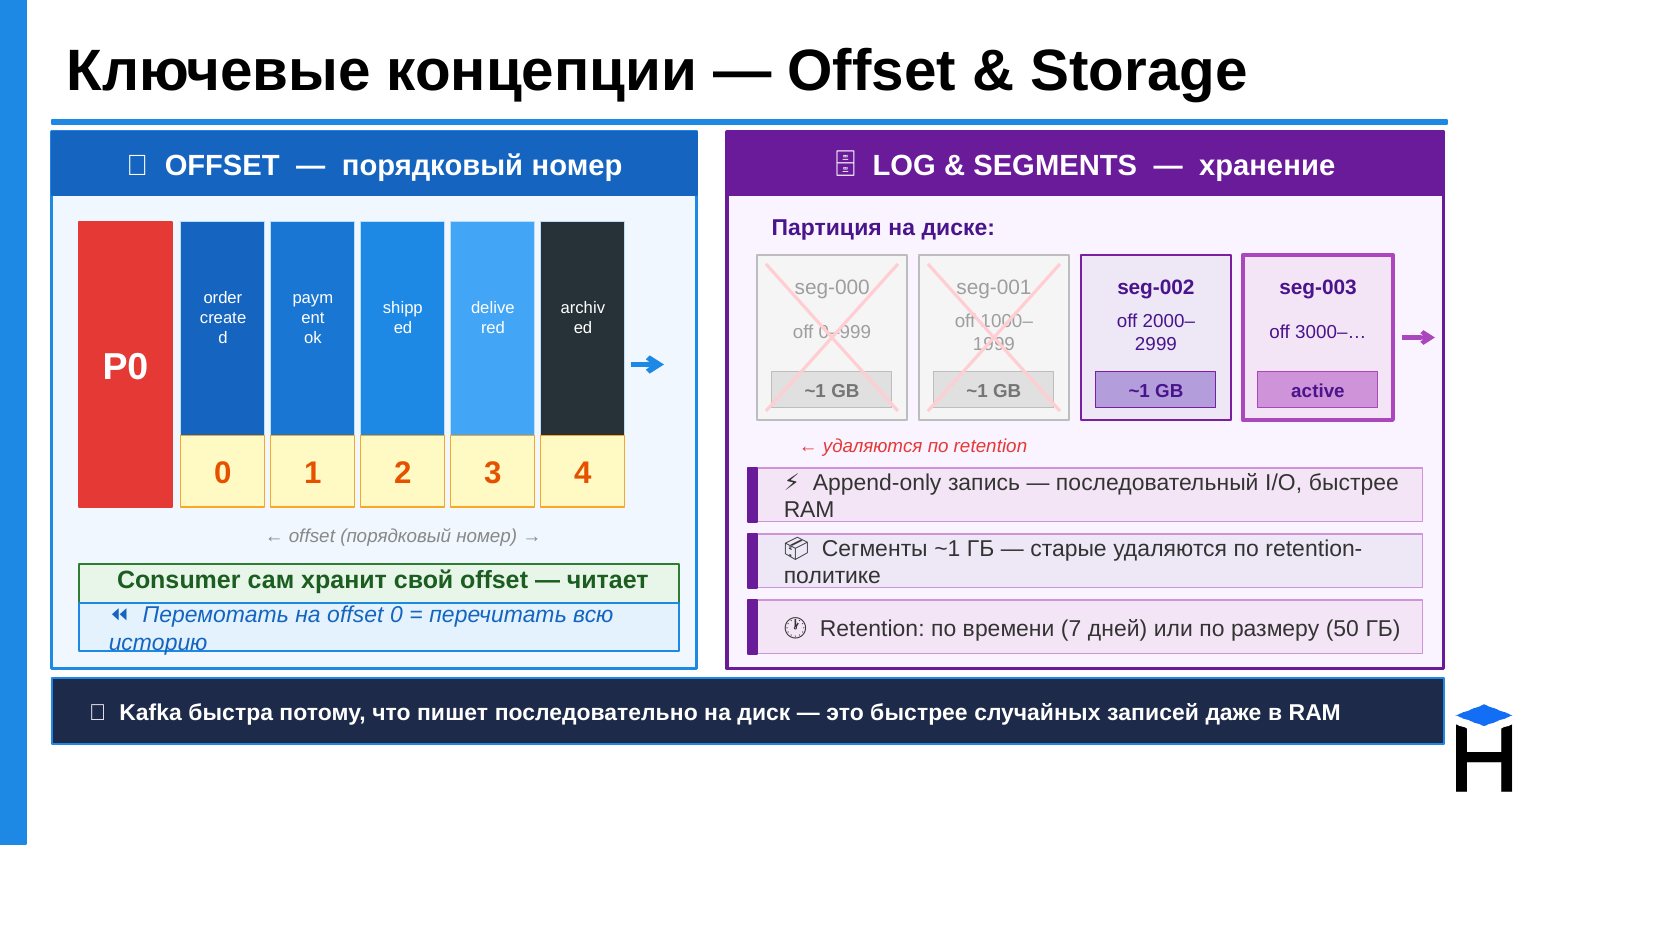

Ключевые концепции — Offset & Storage
📍 OFFSET — порядковый номер
🗄️ LOG & SEGMENTS — хранение
Партиция на диске:
P0
order
created
payment
ok
shipped
delivered
archived
seg-000
seg-001
seg-002
seg-003
off 0–999
off 1000–1999
off 2000–2999
off 3000–…
~1 GB
~1 GB
~1 GB
active
← удаляются по retention
0
1
2
3
4
⚡ Append-only запись — последовательный I/O, быстрее RAM
← offset (порядковый номер) →
📦 Сегменты ~1 ГБ — старые удаляются по retention-политике
Consumer сам хранит свой offset — читает с нужного места
🕐 Retention: по времени (7 дней) или по размеру (50 ГБ)
⏪ Перемотать на offset 0 = перечитать всю историю
🚀 Kafka быстра потому, что пишет последовательно на диск — это быстрее случайных записей даже в RAM